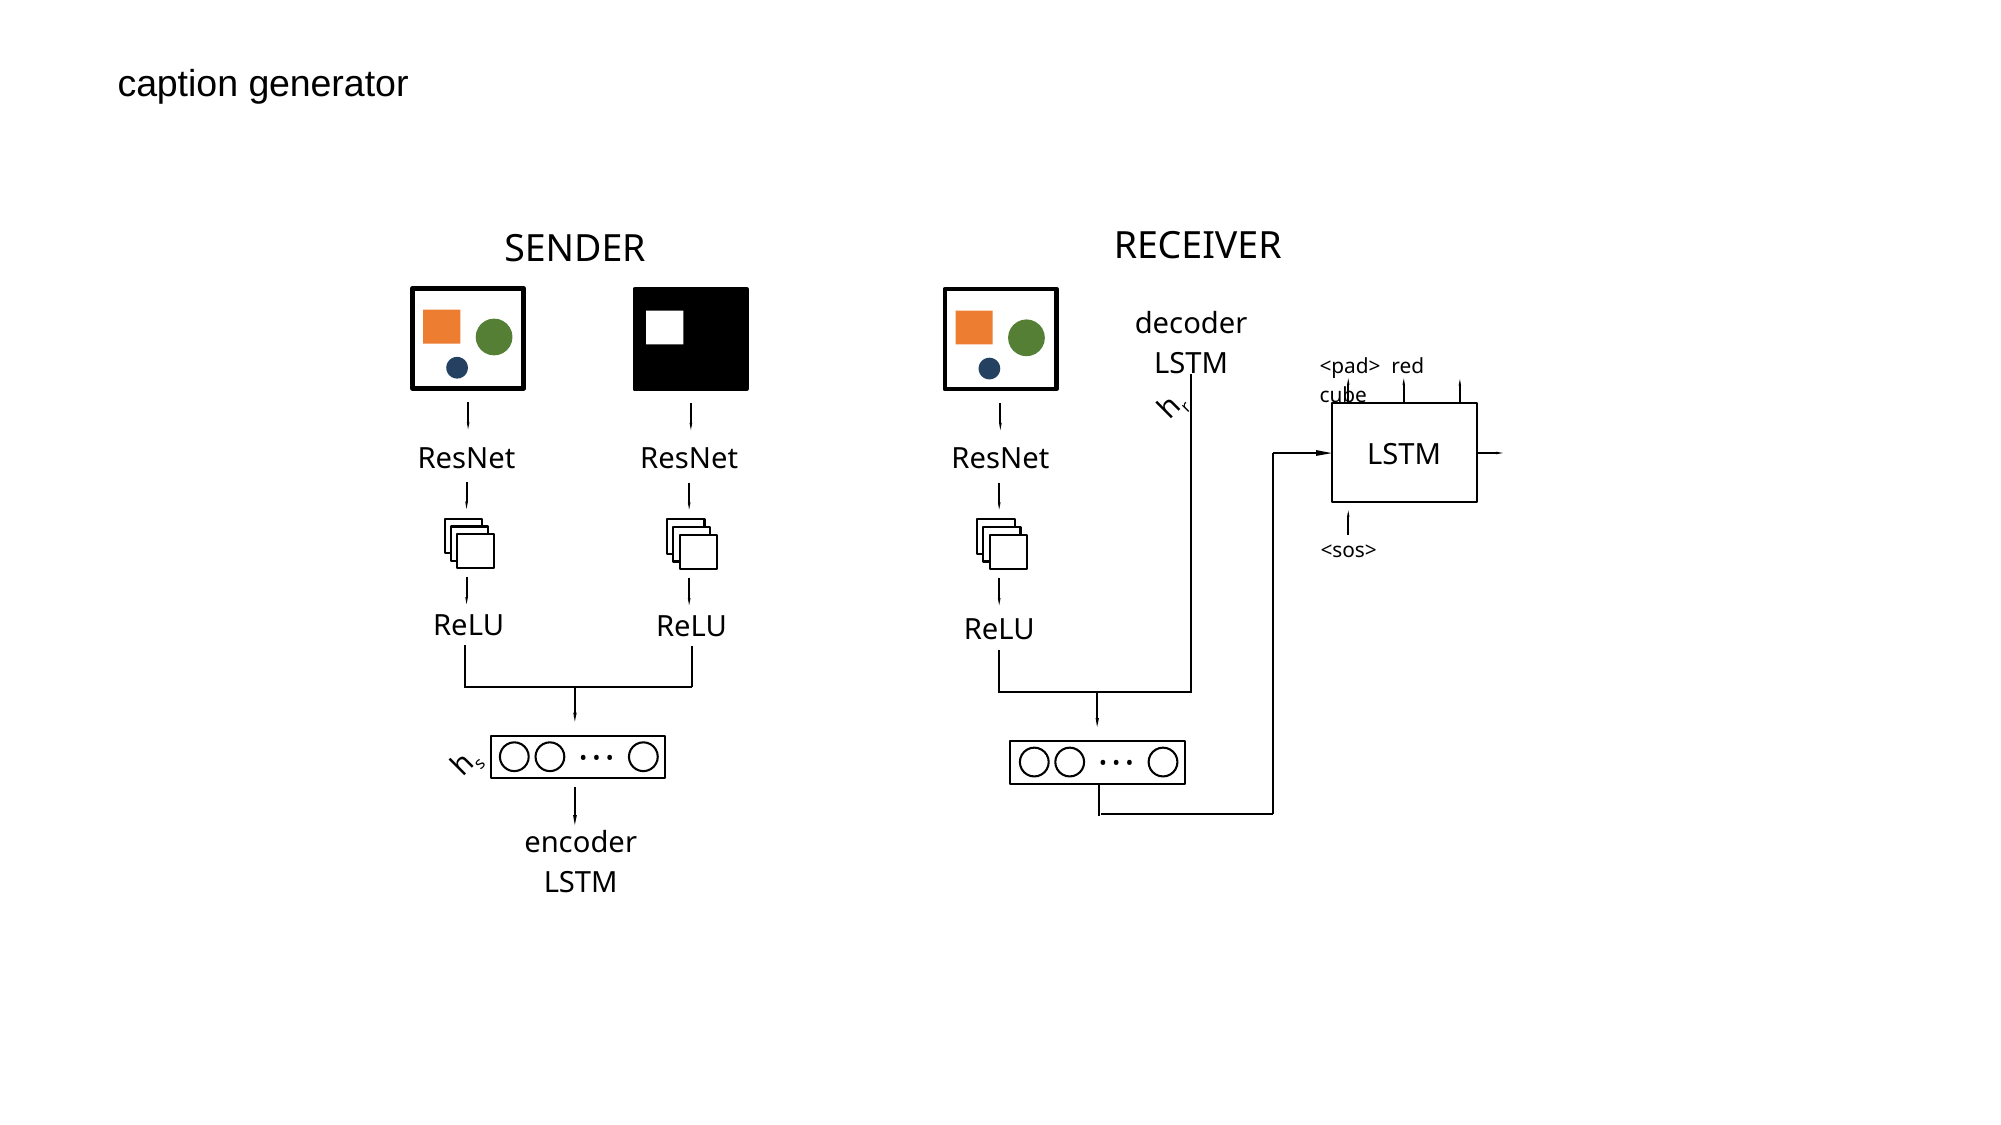

caption generator
RECEIVER
SENDER
decoder LSTM
<pad> red cube
hr
LSTM
ResNet
ResNet
ResNet
<sos>
ReLU
ReLU
ReLU
hs
• • •
• • •
encoder LSTM